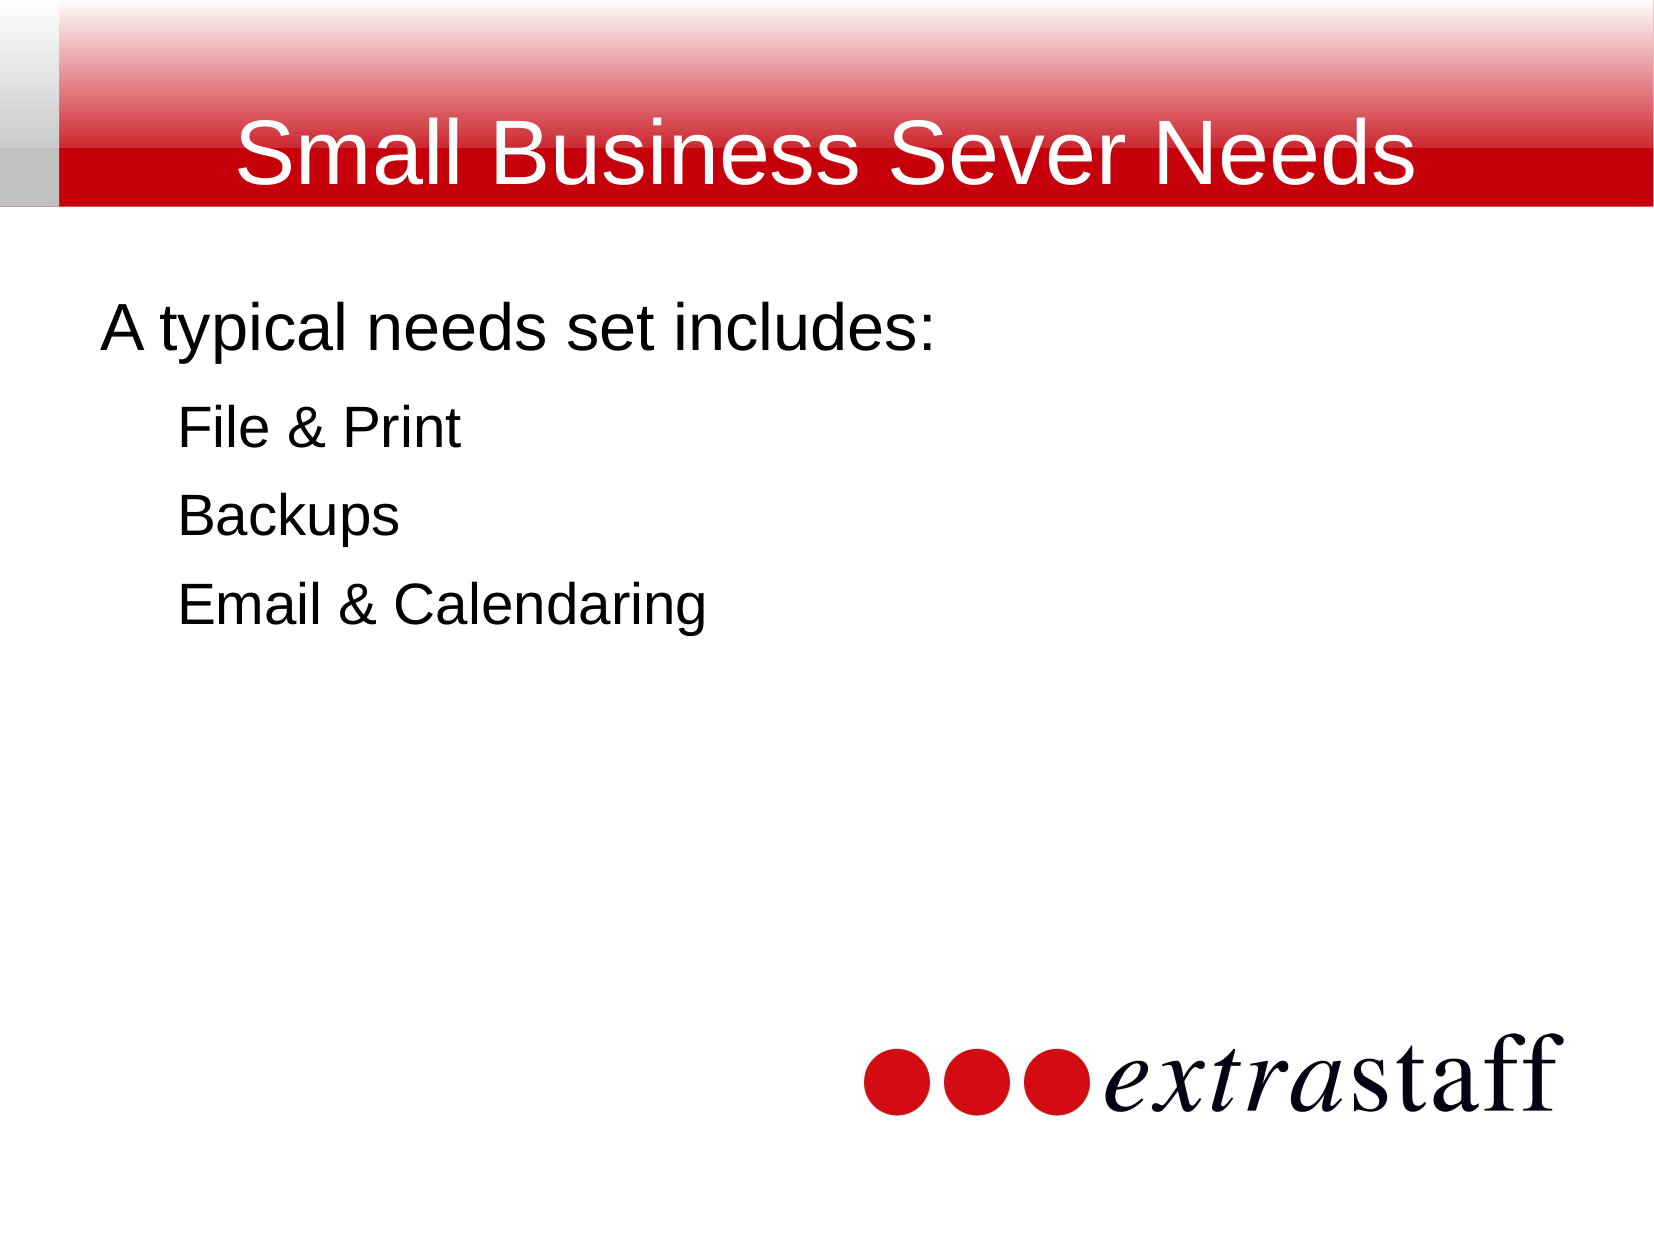

# Small Business Sever Needs
A typical needs set includes:
File & Print
Backups
Email & Calendaring